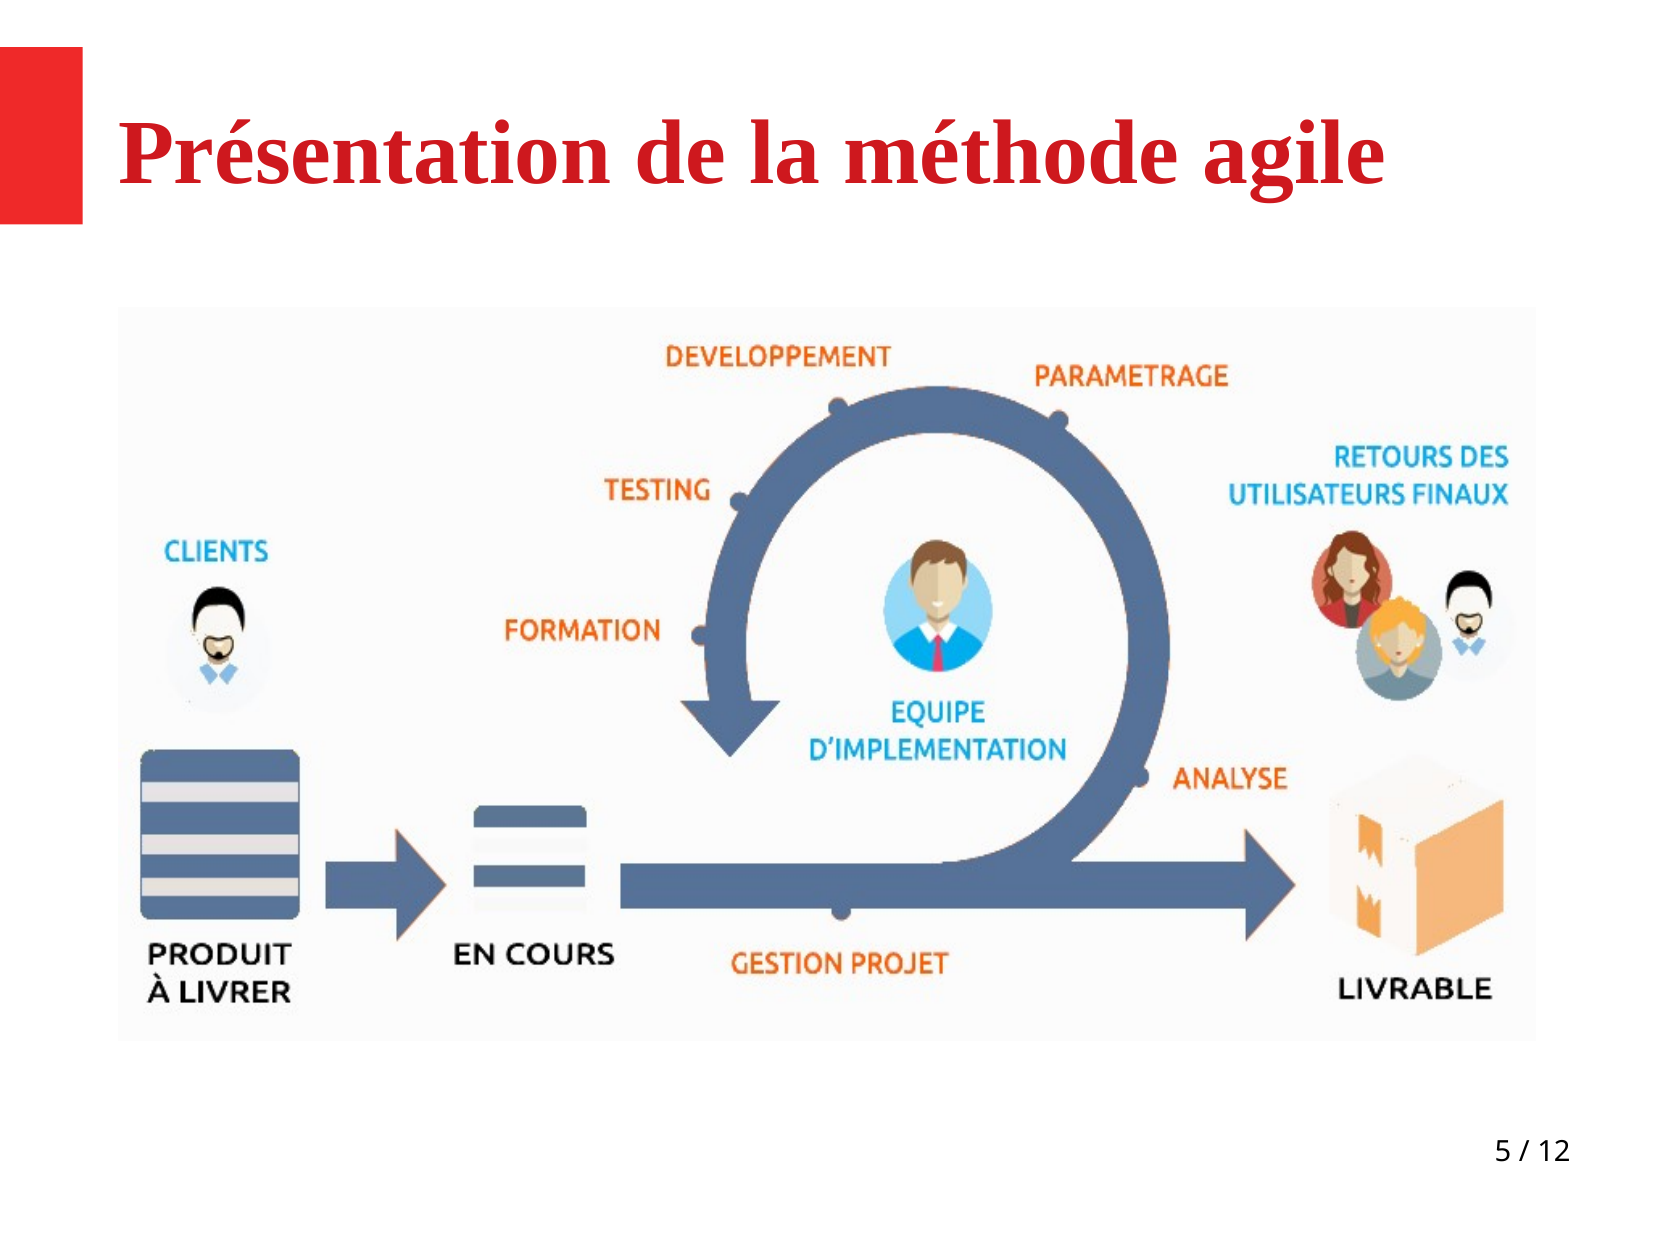

# Présentation de la méthode agile
5